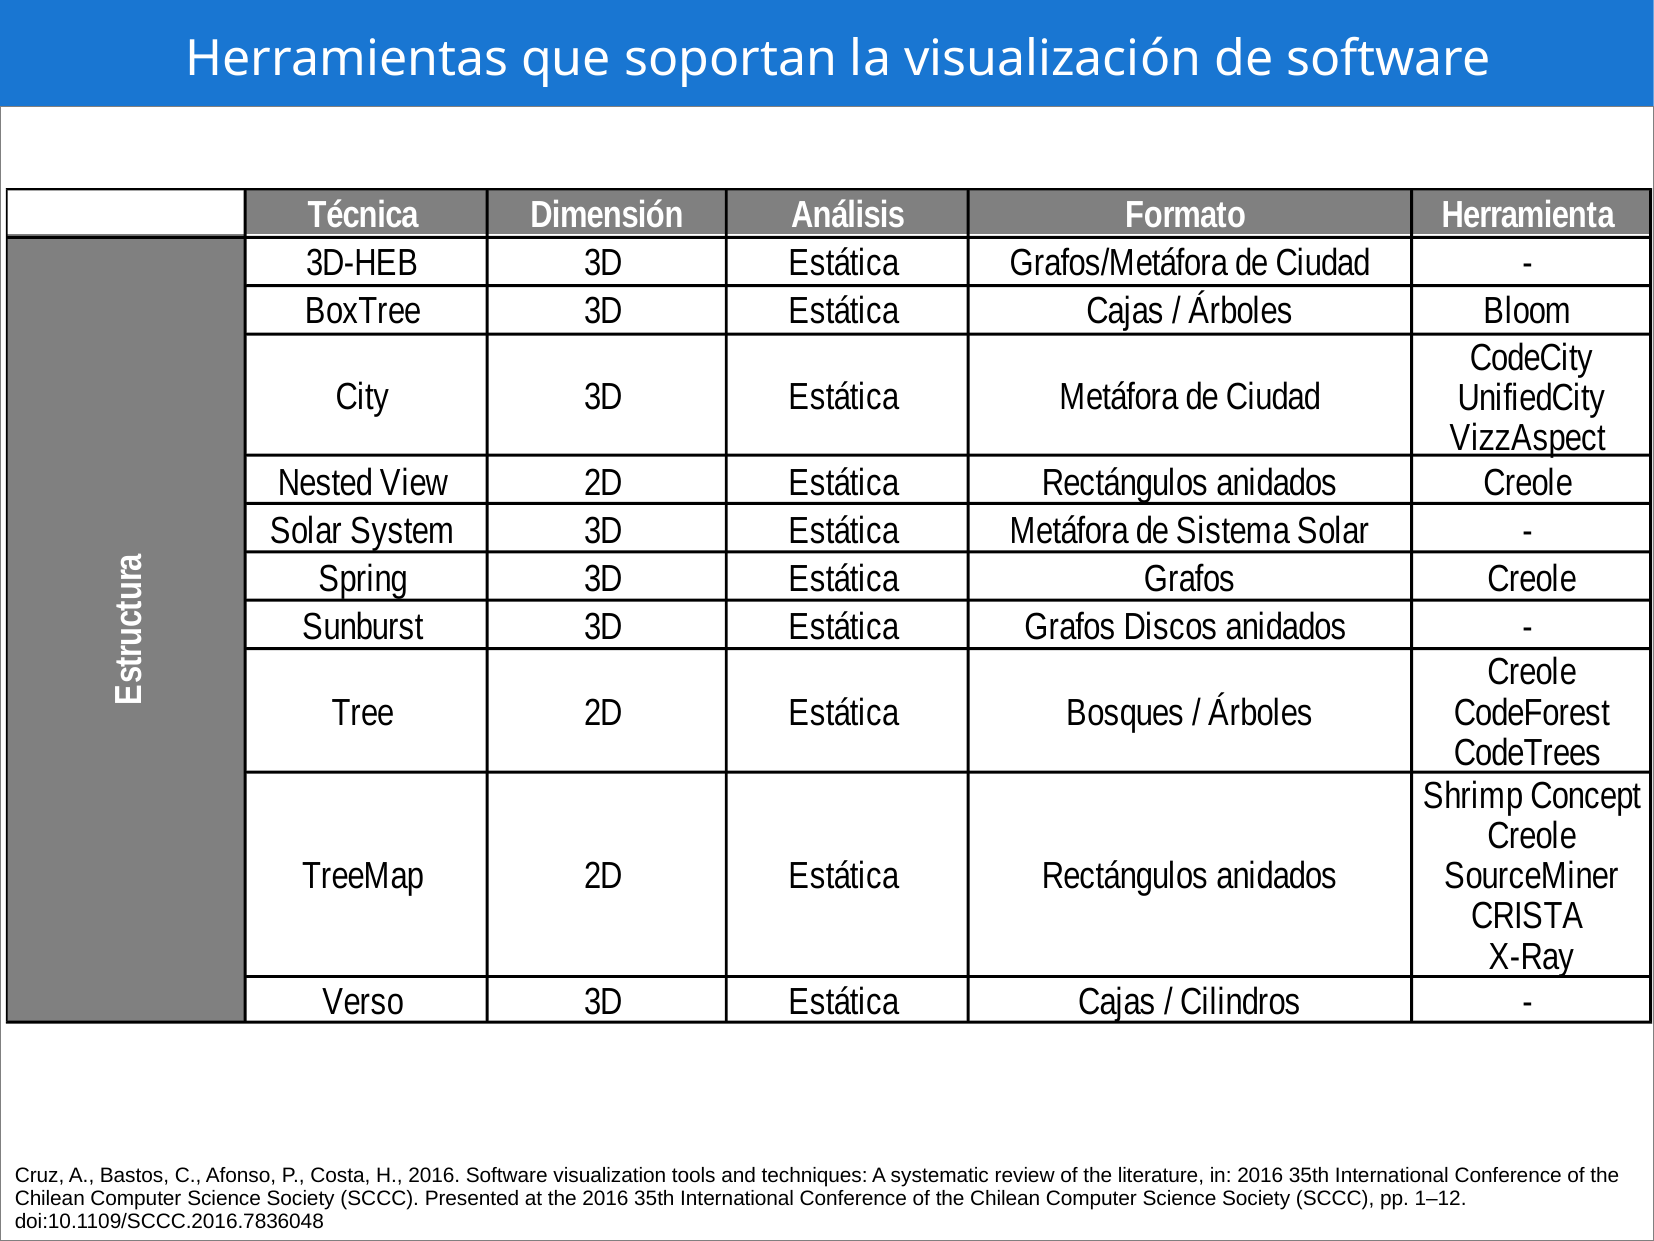

# Herramientas que soportan la visualización de software
Cruz, A., Bastos, C., Afonso, P., Costa, H., 2016. Software visualization tools and techniques: A systematic review of the literature, in: 2016 35th International Conference of the Chilean Computer Science Society (SCCC). Presented at the 2016 35th International Conference of the Chilean Computer Science Society (SCCC), pp. 1–12. doi:10.1109/SCCC.2016.7836048